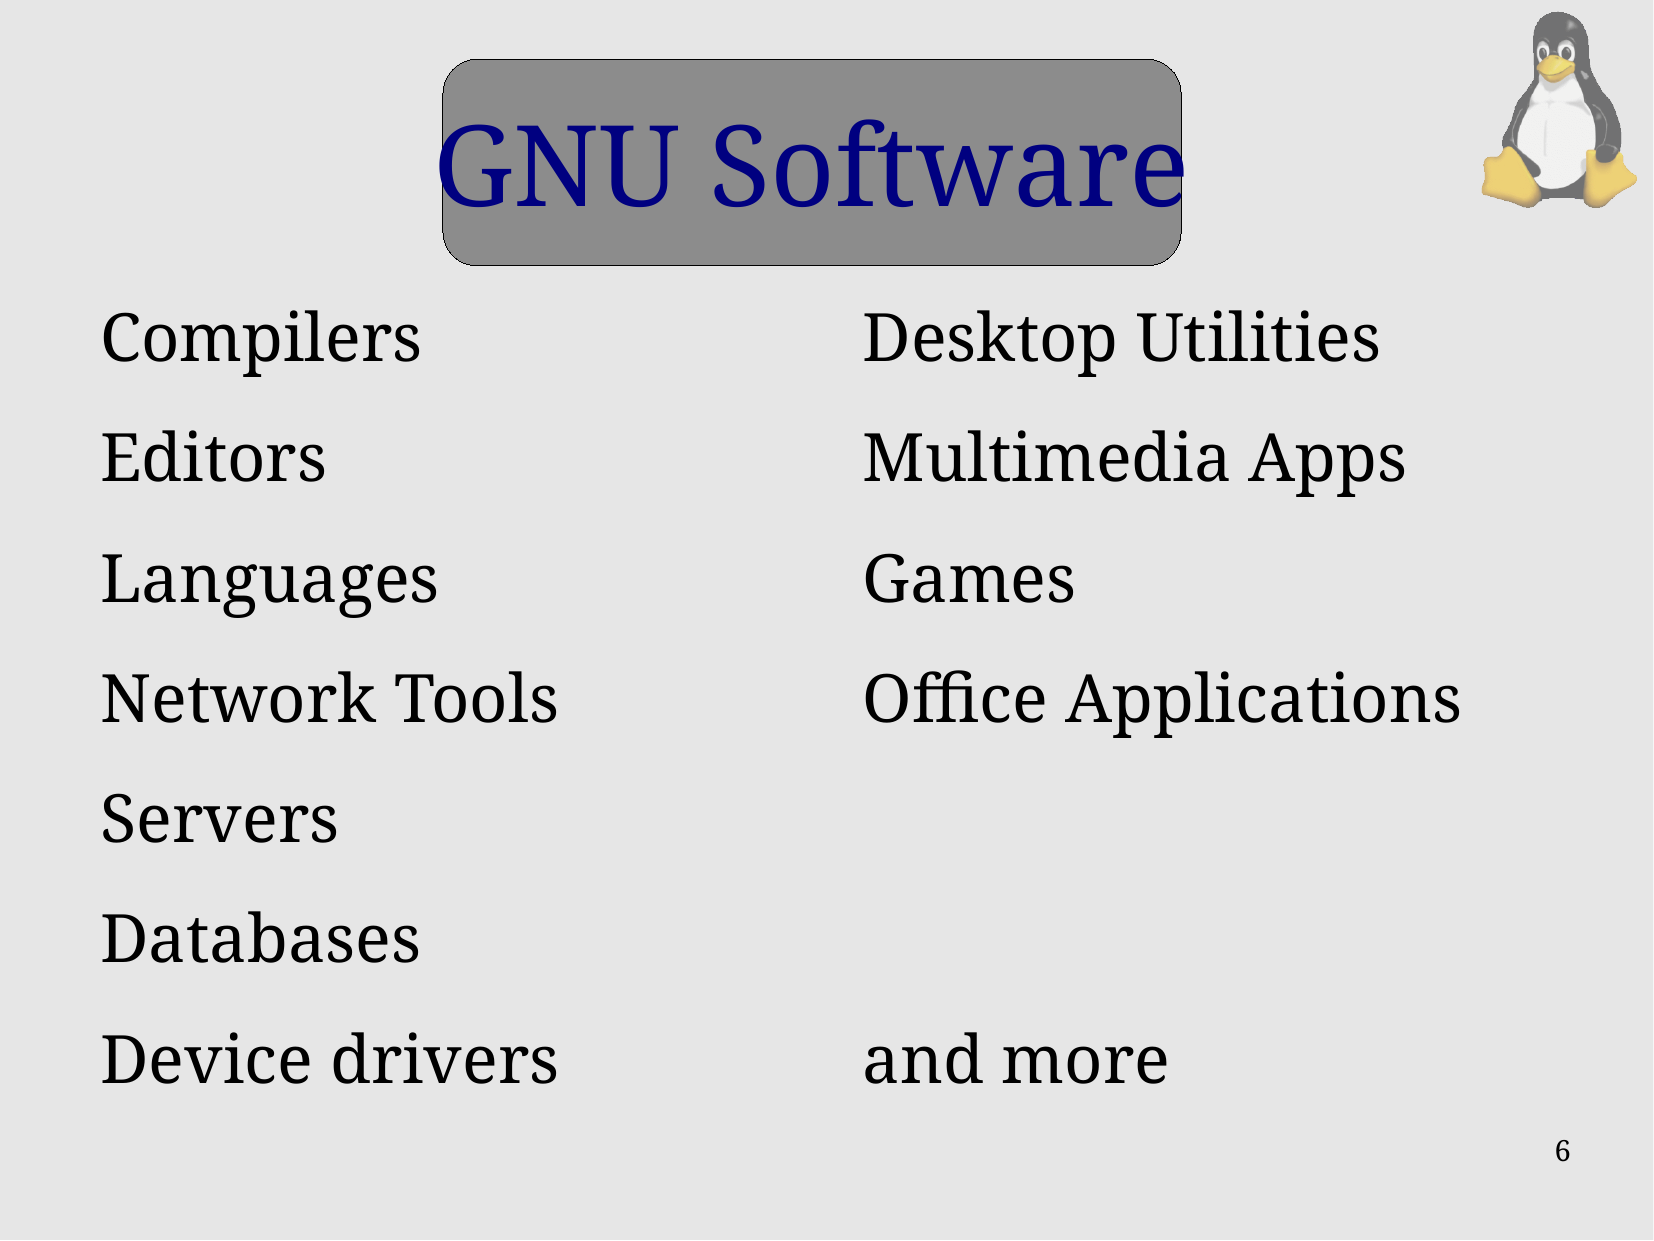

GNU Software
# Compilers
Editors
Languages
Network Tools
Servers
Databases
Device drivers
Desktop Utilities
Multimedia Apps
Games
Office Applications
and more
6